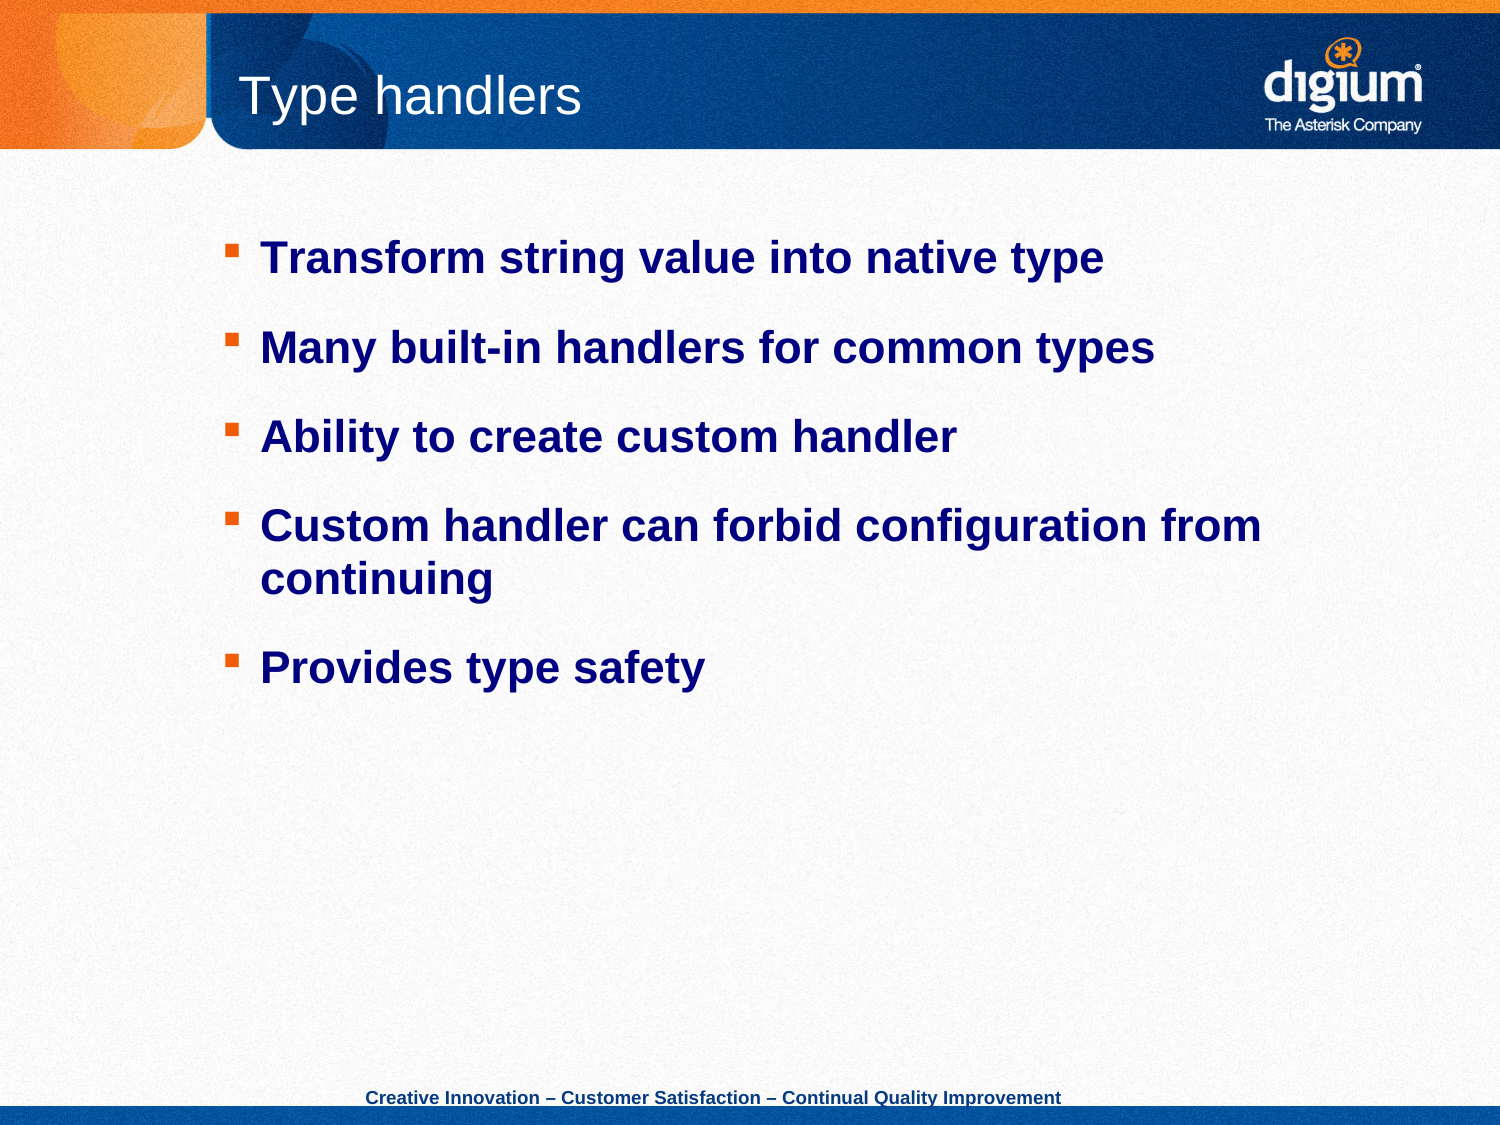

# Type handlers
Transform string value into native type
Many built-in handlers for common types
Ability to create custom handler
Custom handler can forbid configuration from continuing
Provides type safety